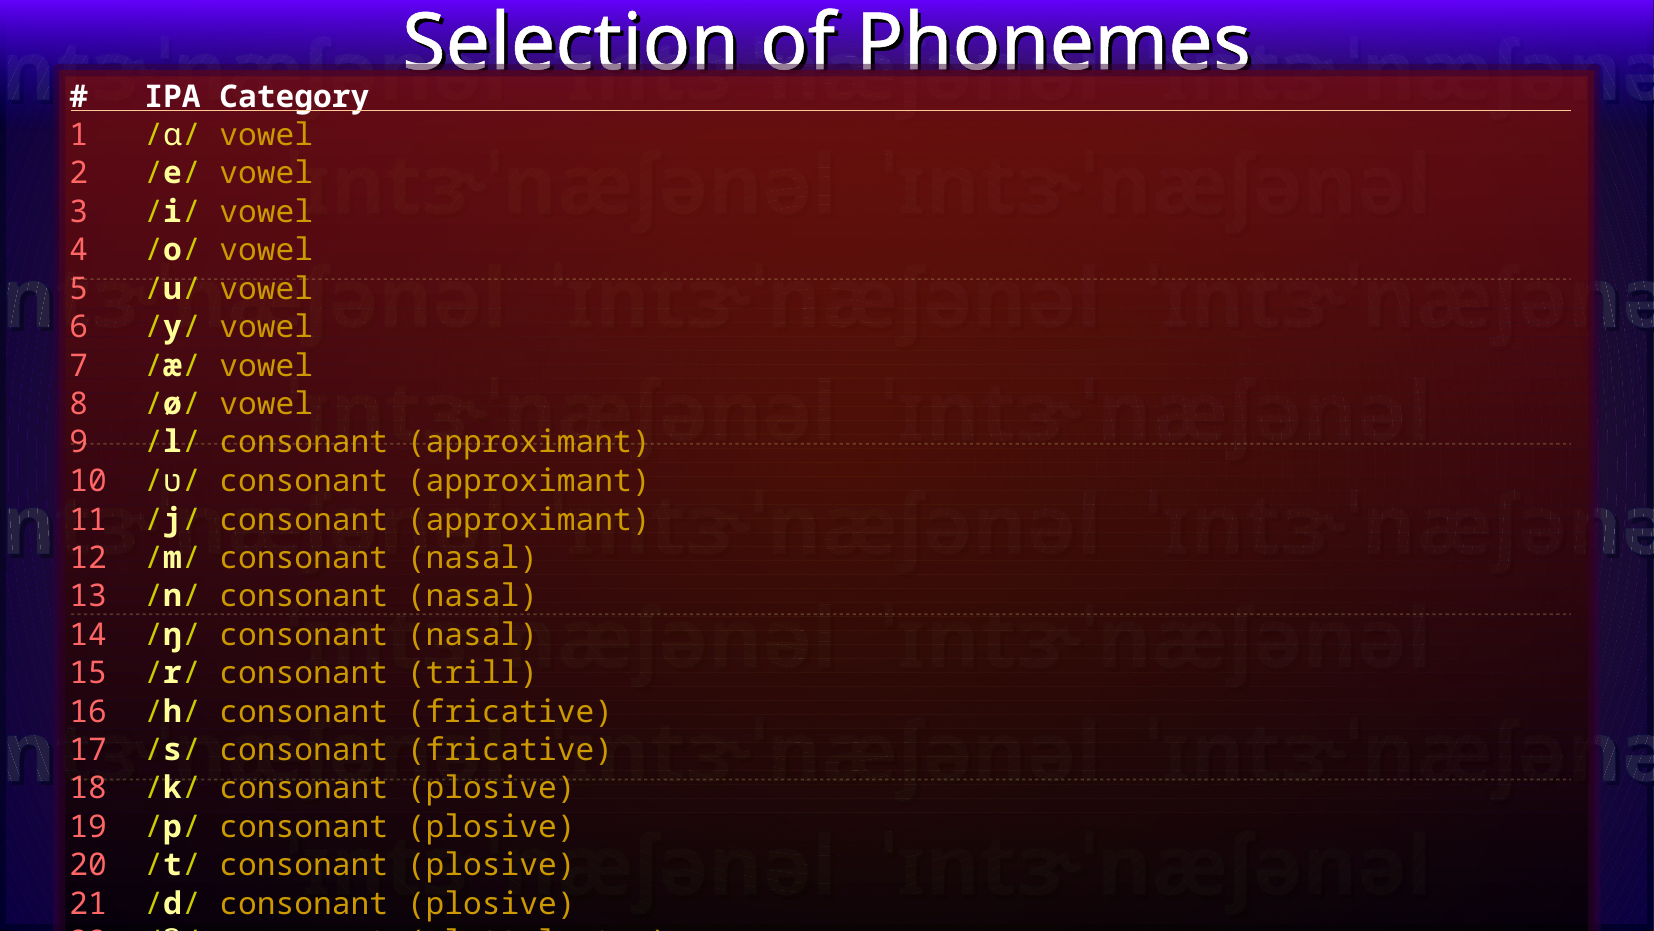

# Selection of Phonemes
#	IPA	Category
1	/ɑ/	vowel
2	/e/	vowel
3	/i/	vowel
4	/o/	vowel
5	/u/	vowel
6	/y/	vowel
7	/æ/	vowel
8	/ø/	vowel
9	/l/	consonant (approximant)
10	/ʋ/	consonant (approximant)
11	/j/	consonant (approximant)
12	/m/	consonant (nasal)
13	/n/	consonant (nasal)
14	/ŋ/	consonant (nasal)
15	/r/	consonant (trill)
16	/h/	consonant (fricative)
17	/s/	consonant (fricative)
18	/k/	consonant (plosive)
19	/p/	consonant (plosive)
20	/t/	consonant (plosive)
21	/d/	consonant (plosive)
22	/ʔ/	consonant (glottal stop)